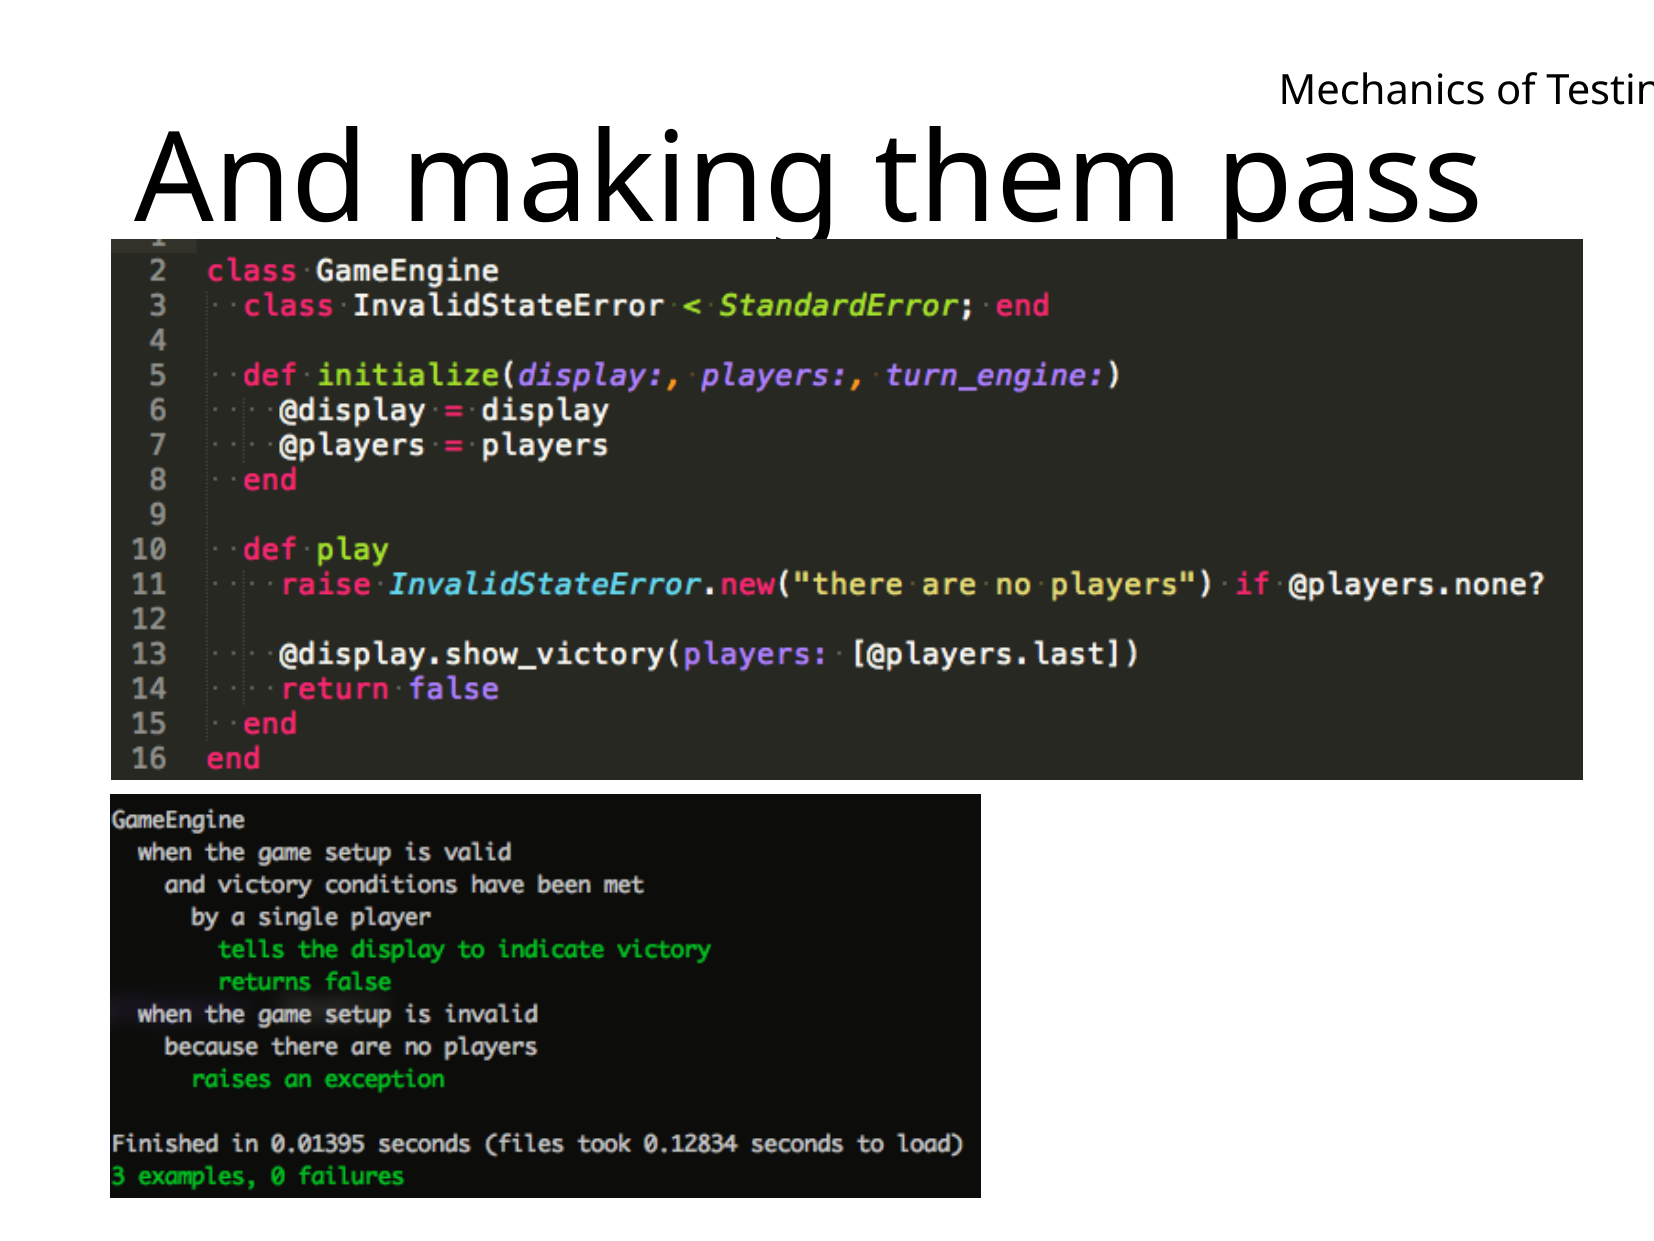

Mechanics of Testing
And making them pass